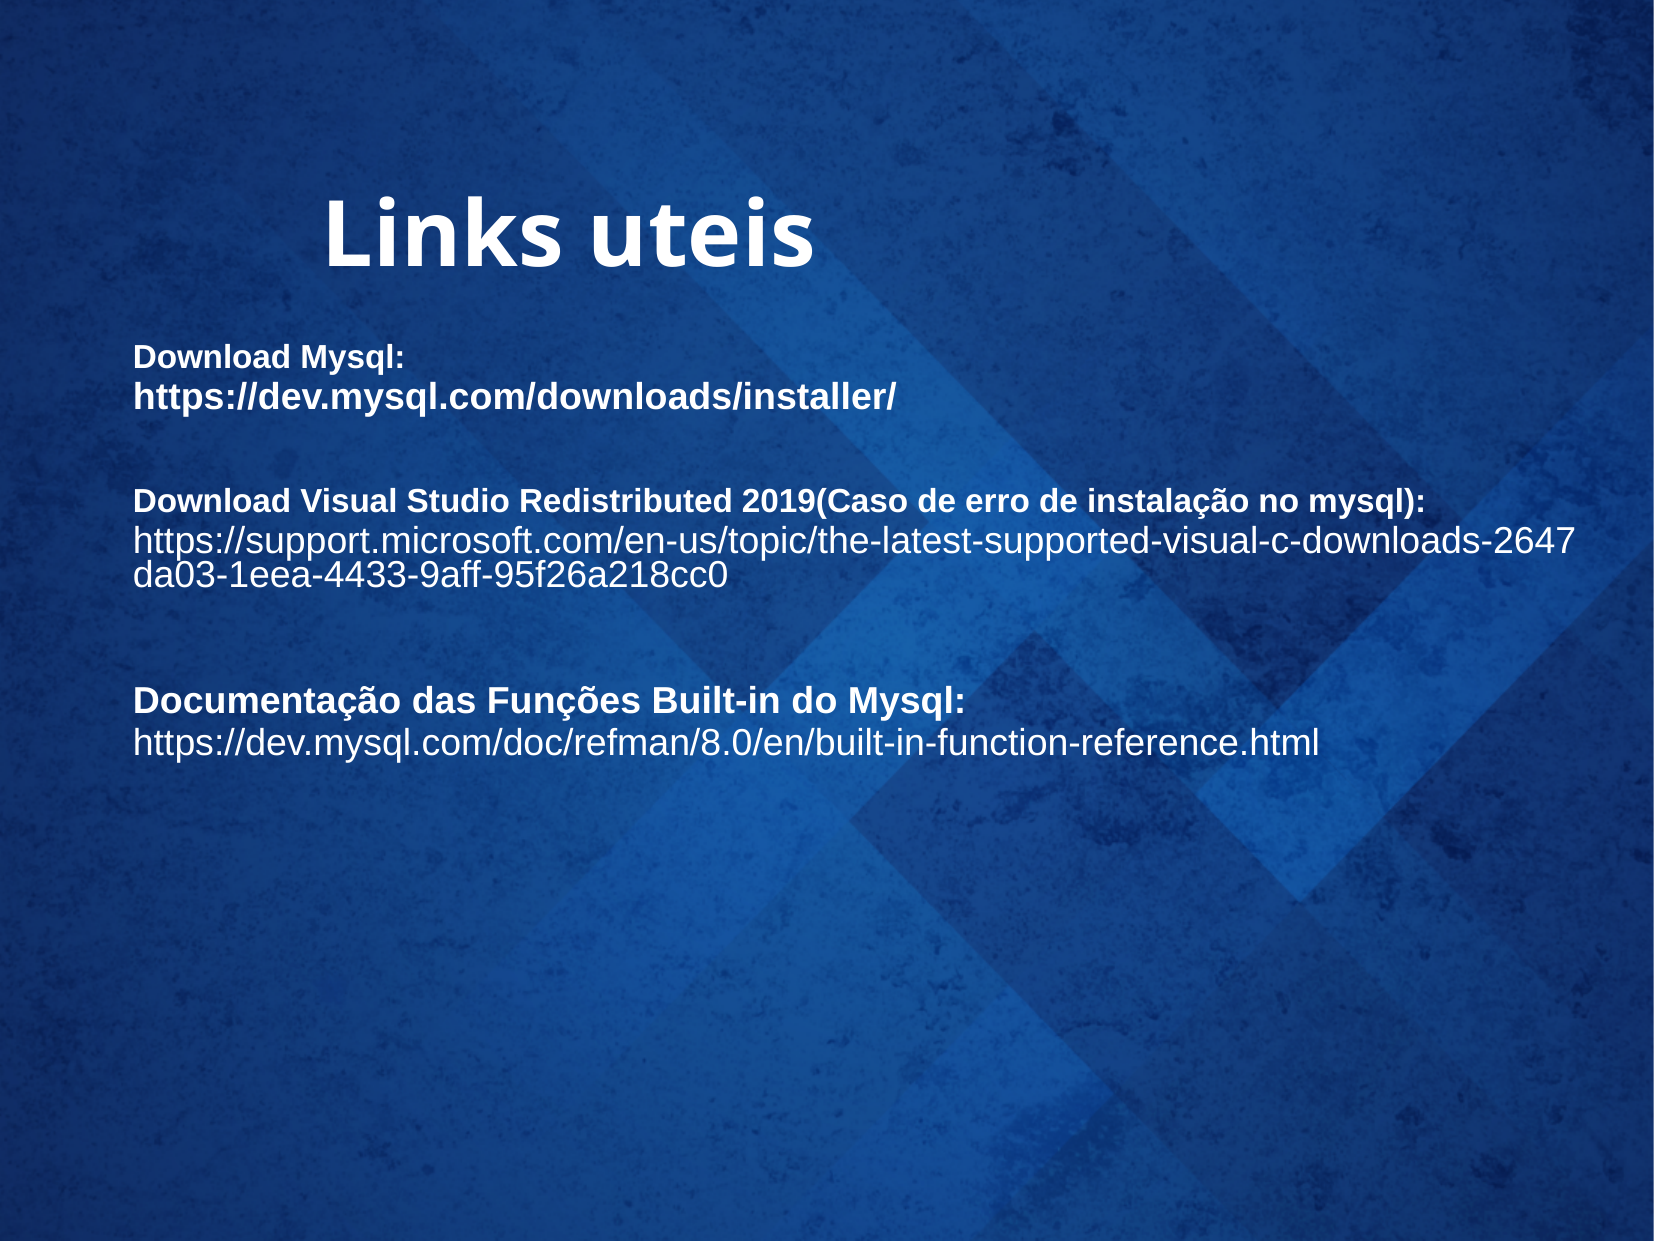

Links uteis
Download Mysql:
https://dev.mysql.com/downloads/installer/
Download Visual Studio Redistributed 2019(Caso de erro de instalação no mysql):
https://support.microsoft.com/en-us/topic/the-latest-supported-visual-c-downloads-2647da03-1eea-4433-9aff-95f26a218cc0
Documentação das Funções Built-in do Mysql:
https://dev.mysql.com/doc/refman/8.0/en/built-in-function-reference.html